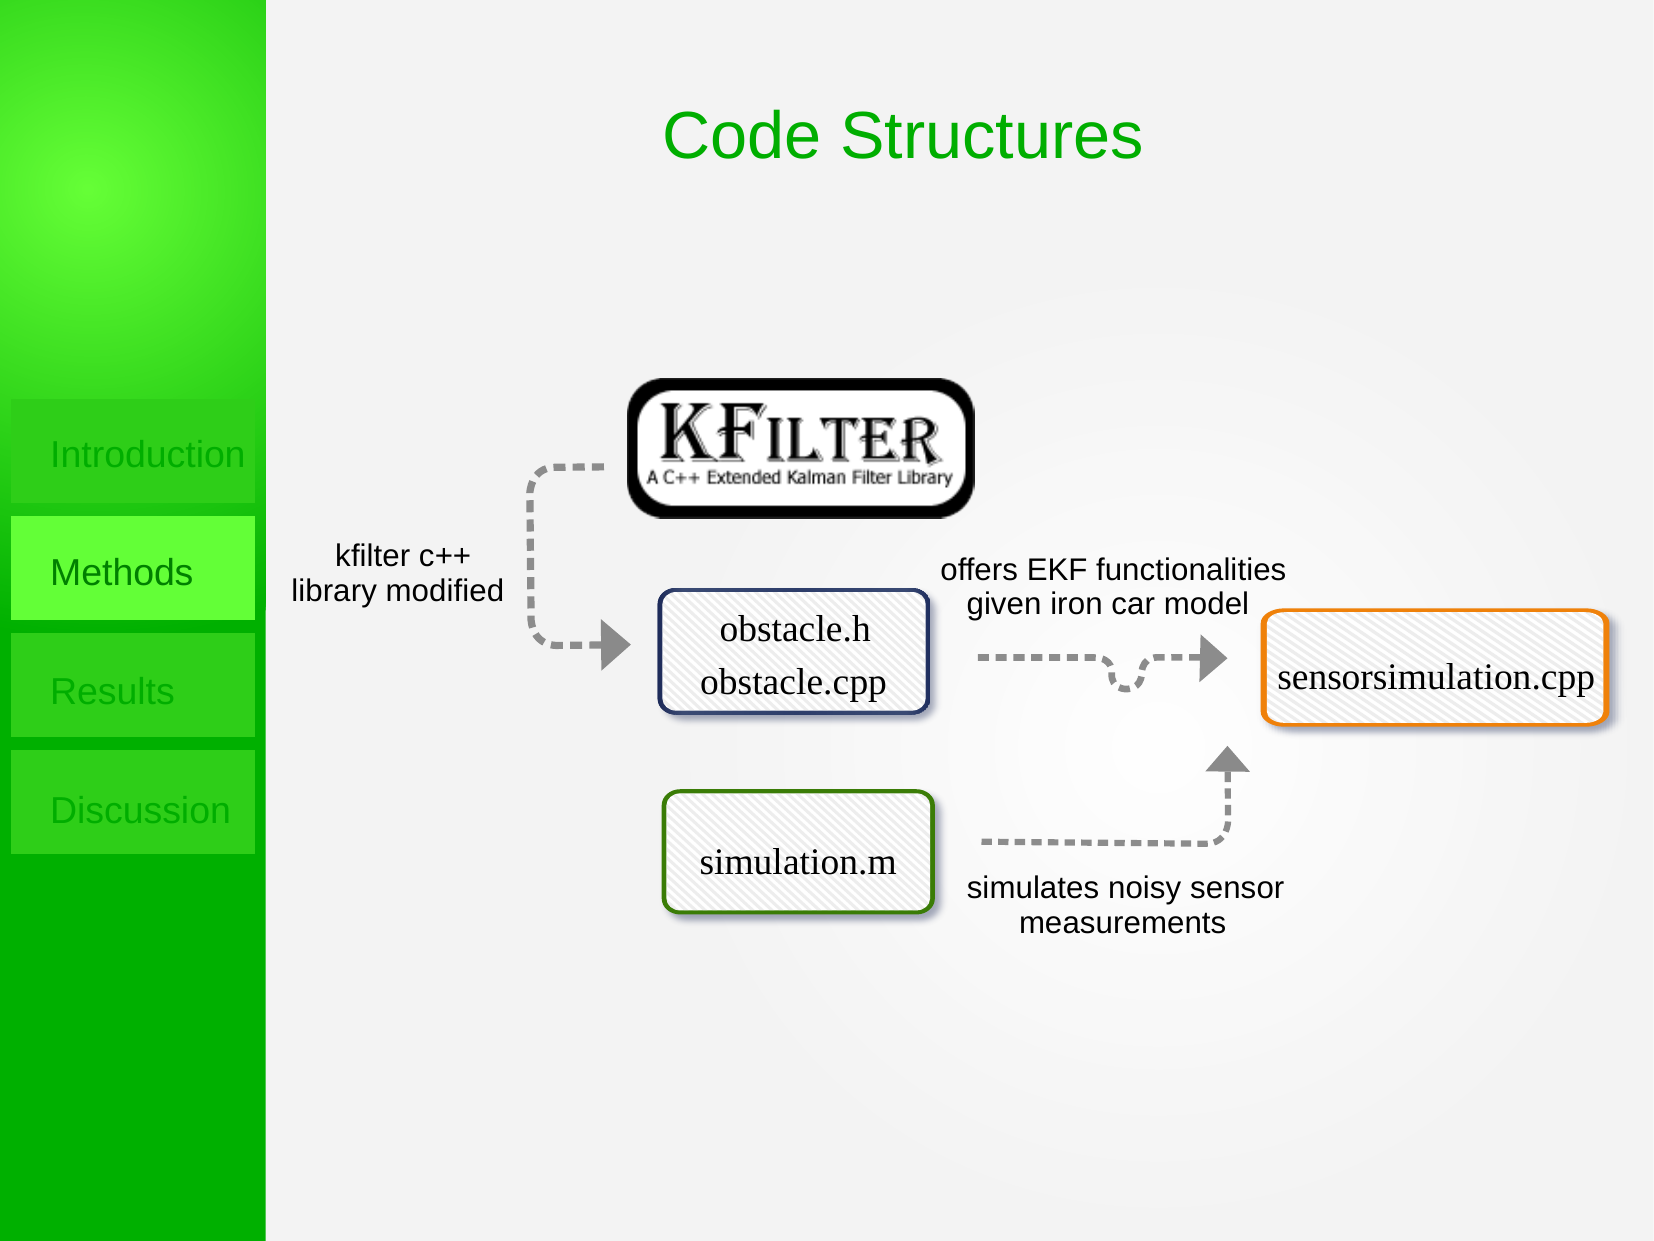

# Code Structures
Introduction
 kfilter c++ library modified
offers EKF functionalities given iron car model
Methods
obstacle.h
obstacle.cpp
sensorsimulation.cpp
Results
simulation.m
Discussion
 simulates noisy sensor measurements